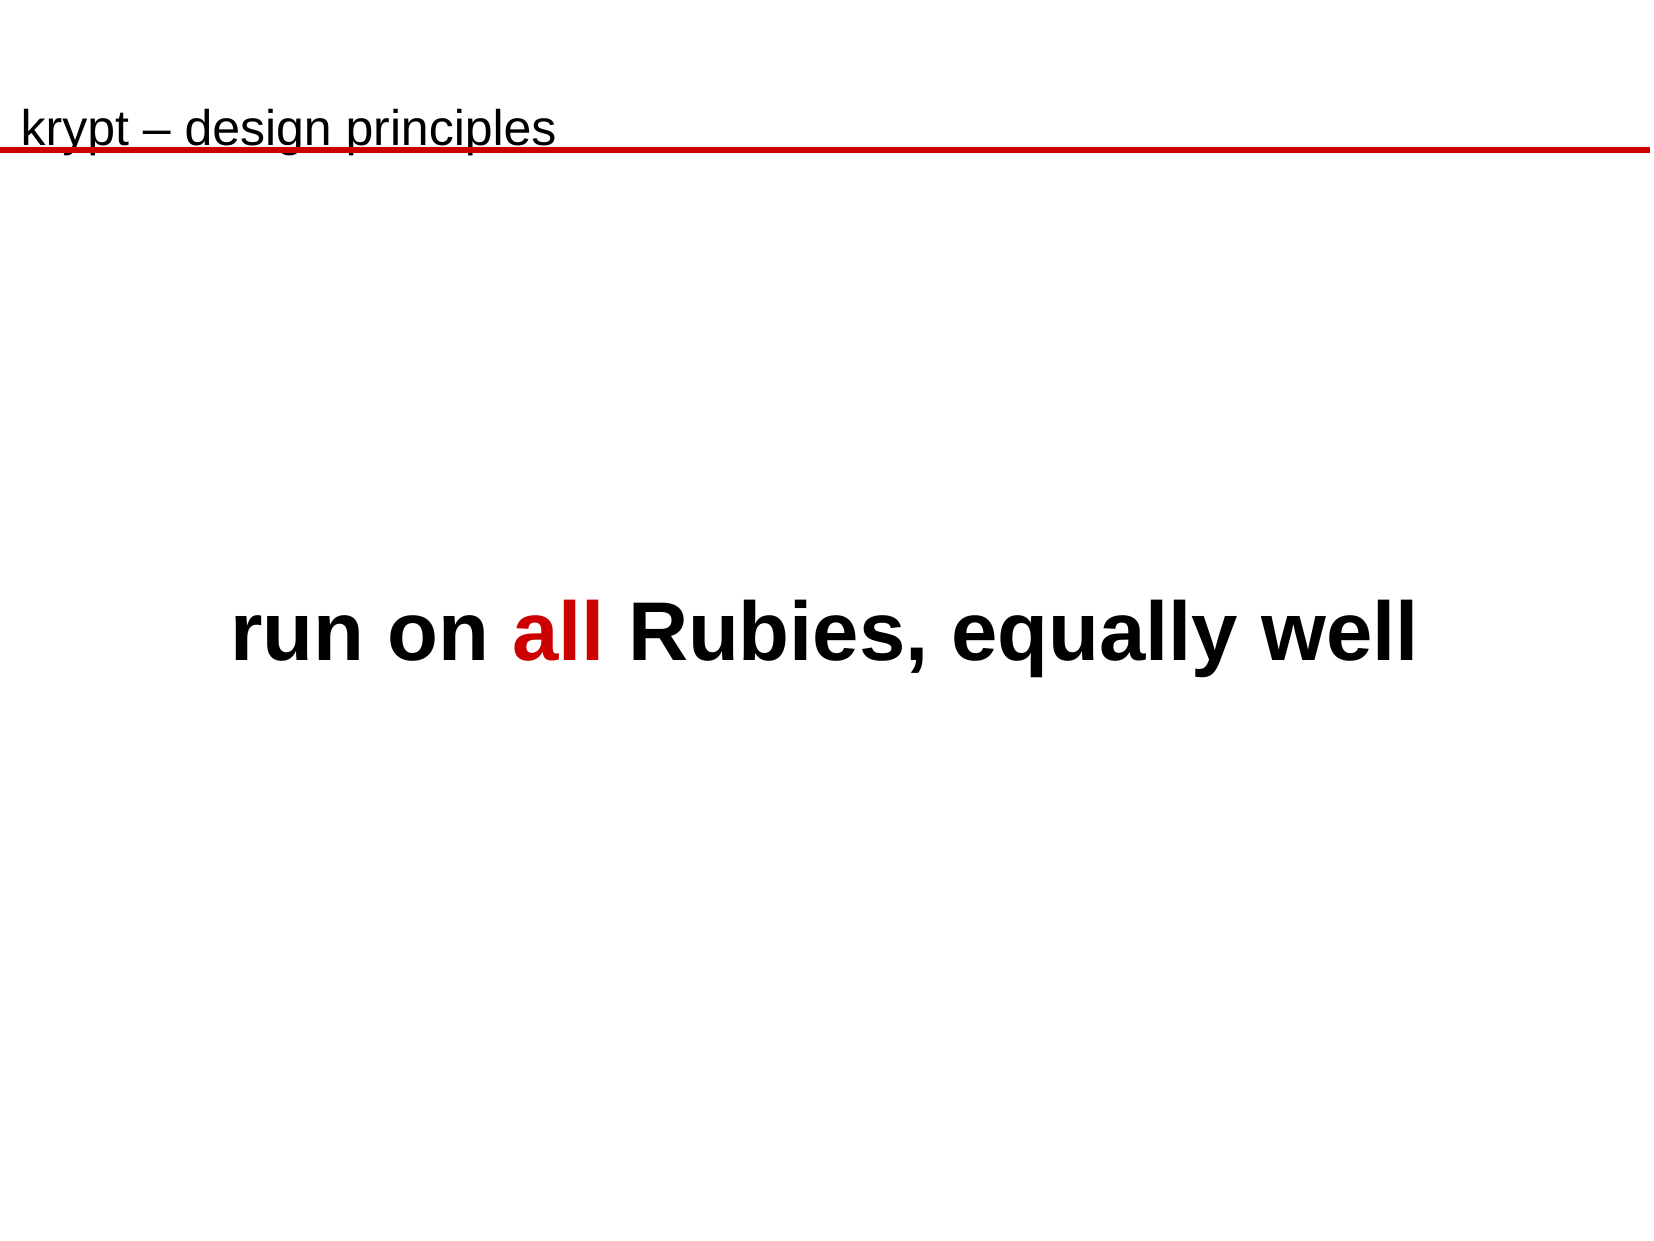

#
krypt – design principles
run on all Rubies, equally well